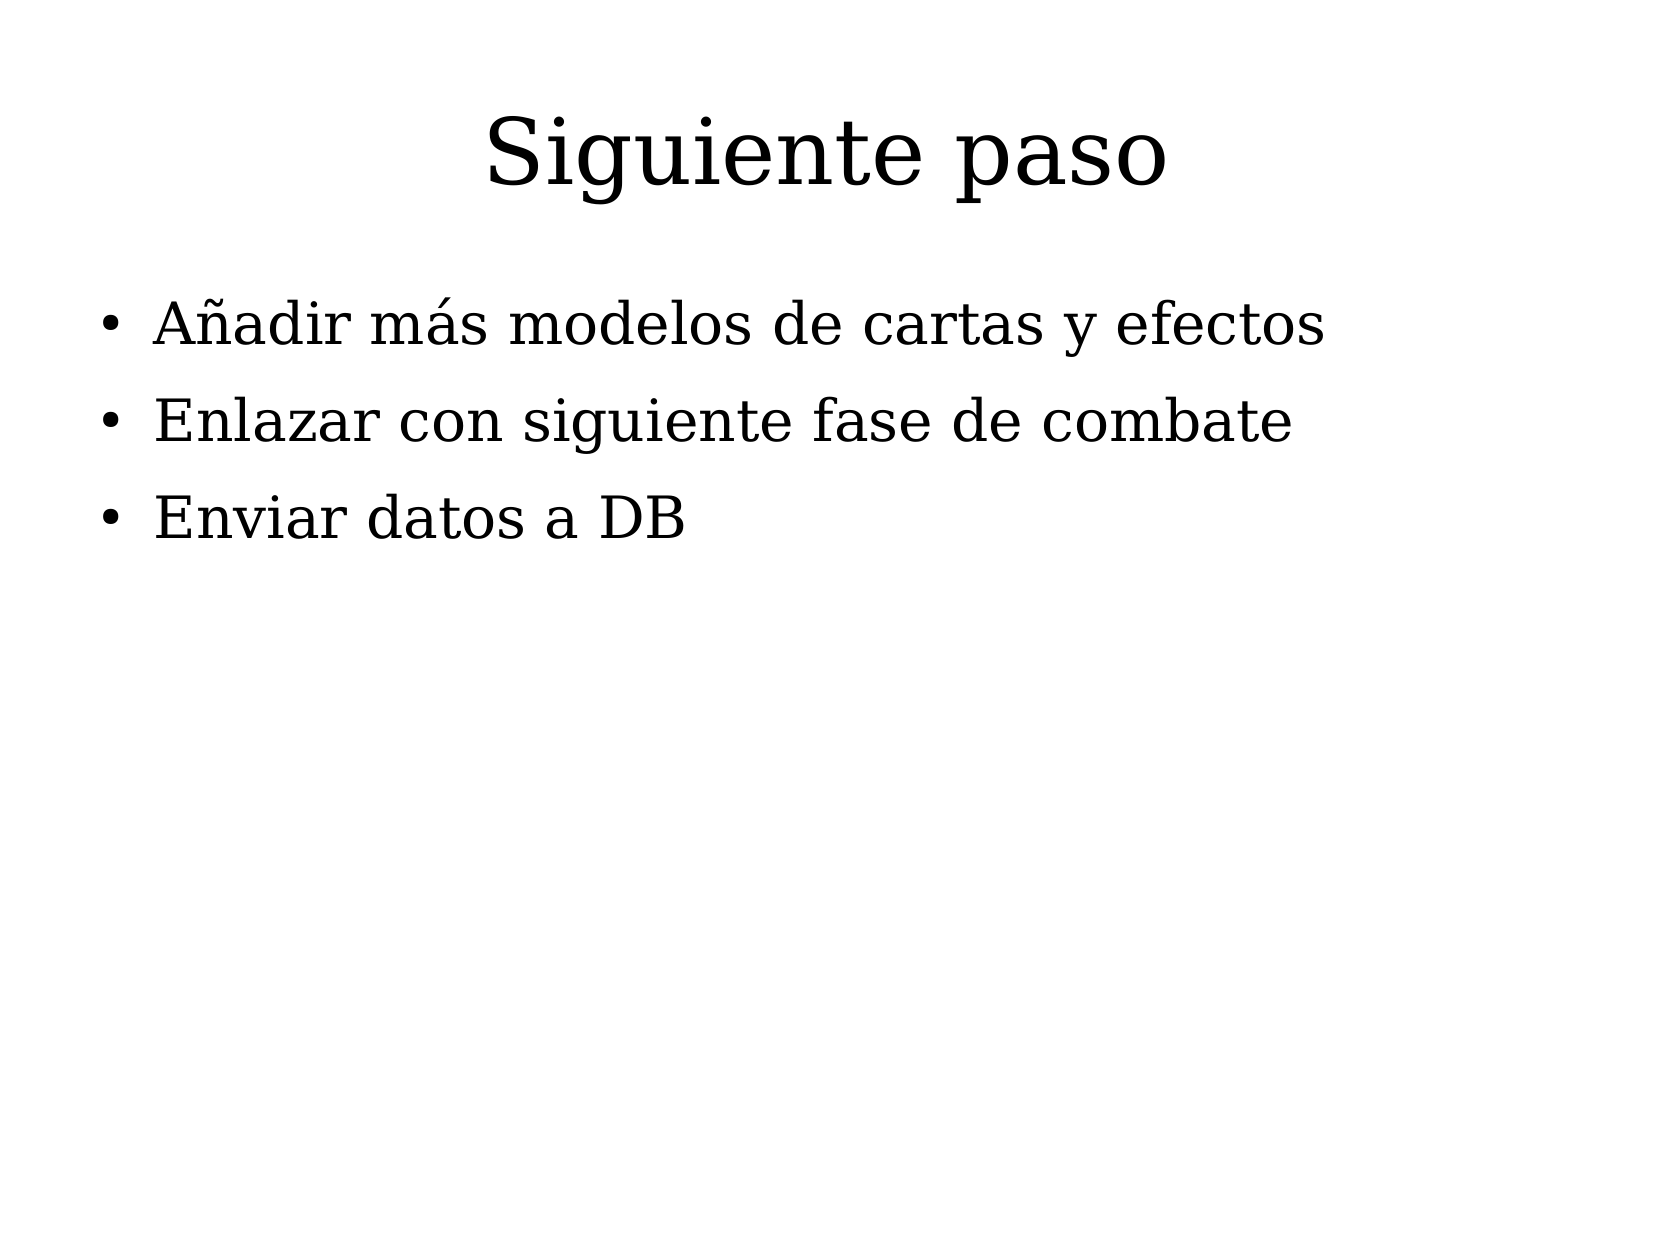

# Siguiente paso
Añadir más modelos de cartas y efectos
Enlazar con siguiente fase de combate
Enviar datos a DB